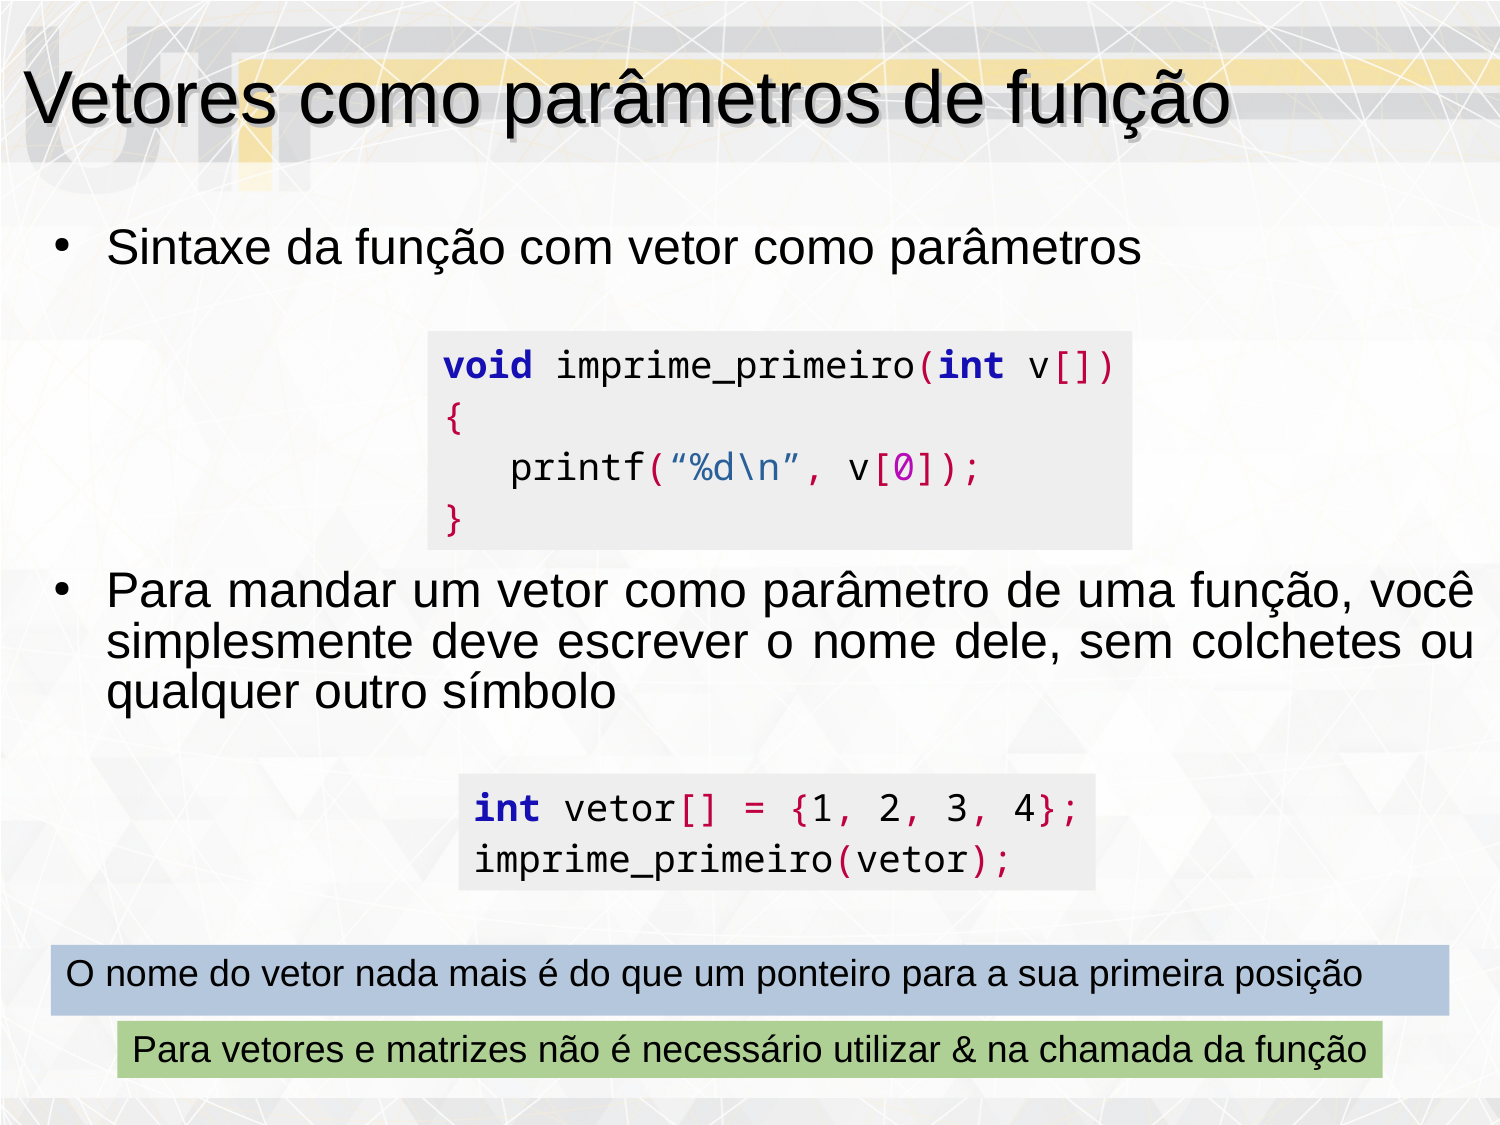

# Vetores como parâmetros de função
Sintaxe da função com vetor como parâmetros
Para mandar um vetor como parâmetro de uma função, você simplesmente deve escrever o nome dele, sem colchetes ou qualquer outro símbolo
void imprime_primeiro(int v[])
{
 printf(“%d\n”, v[0]);
}
int vetor[] = {1, 2, 3, 4};
imprime_primeiro(vetor);
O nome do vetor nada mais é do que um ponteiro para a sua primeira posição
Para vetores e matrizes não é necessário utilizar & na chamada da função